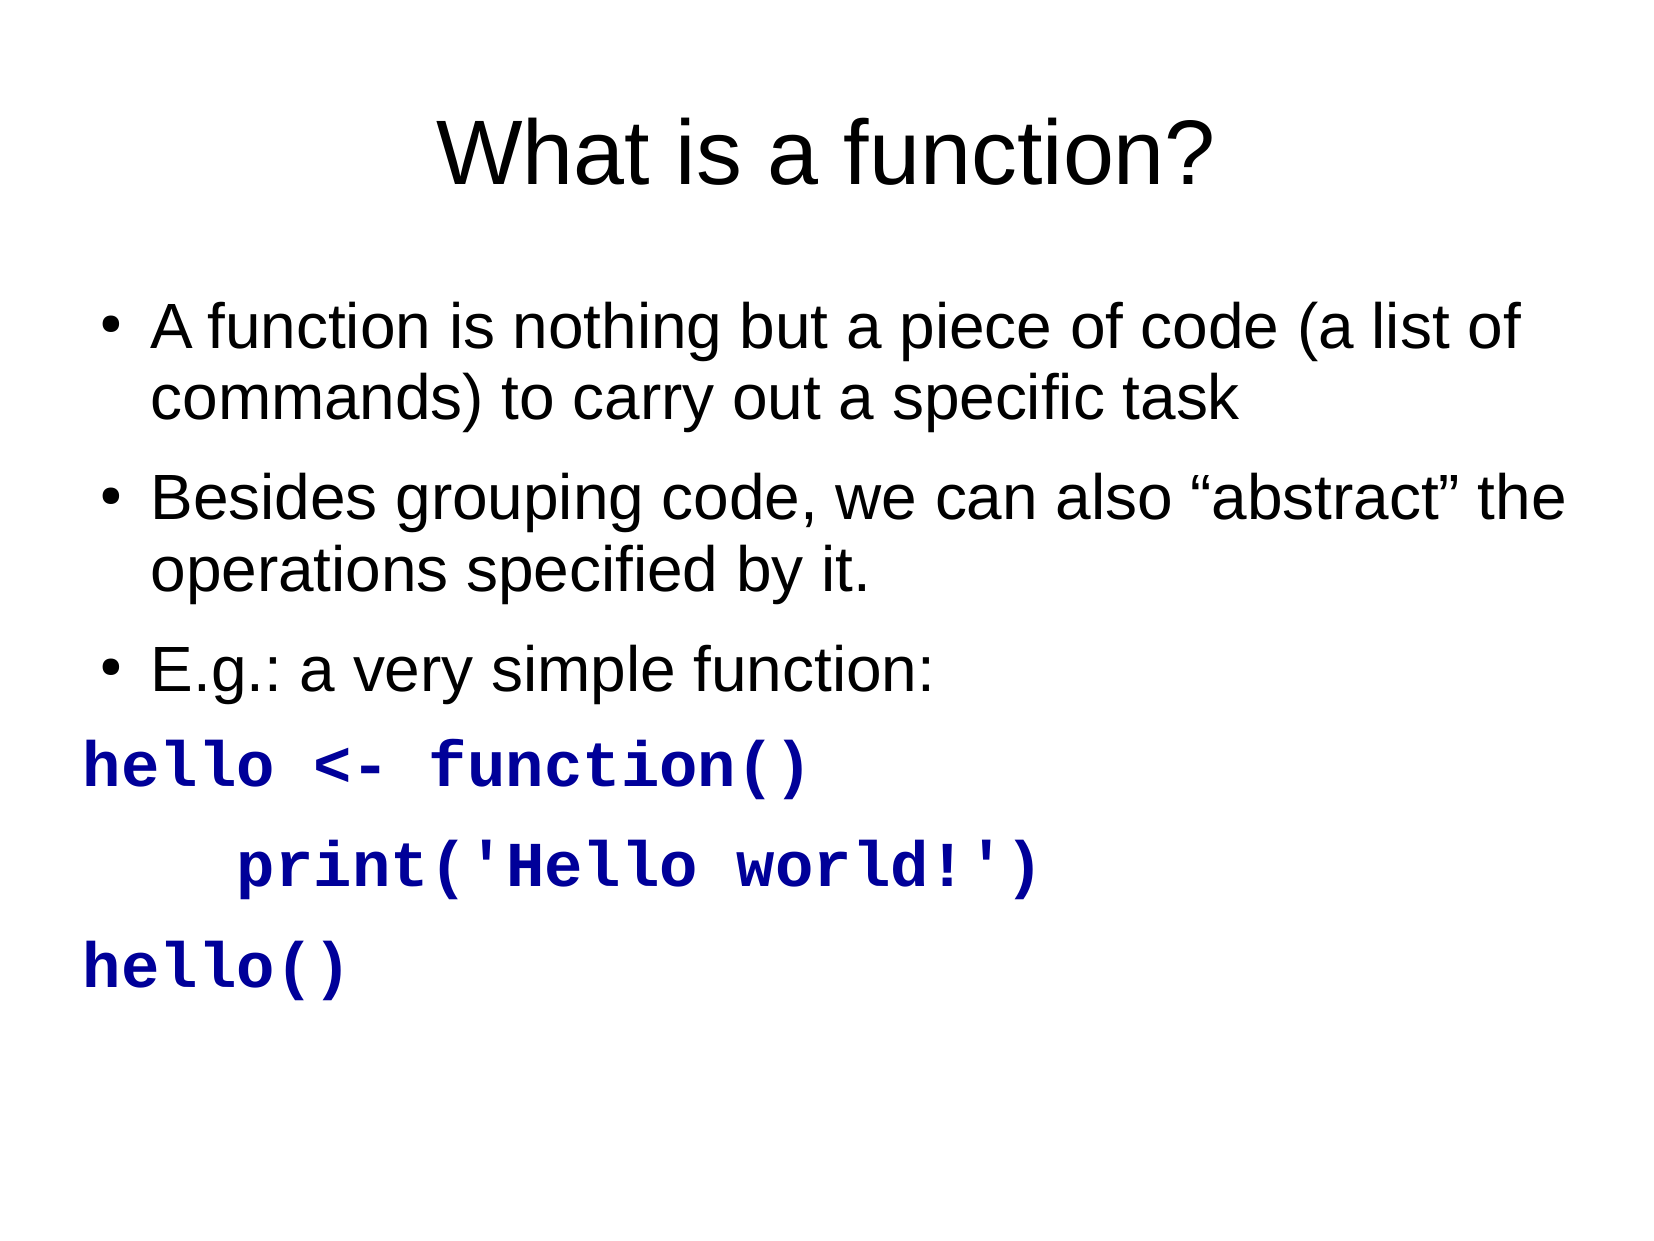

# What is a function?
A function is nothing but a piece of code (a list of commands) to carry out a specific task
Besides grouping code, we can also “abstract” the operations specified by it.
E.g.: a very simple function:
hello <- function()
 print('Hello world!')
hello()